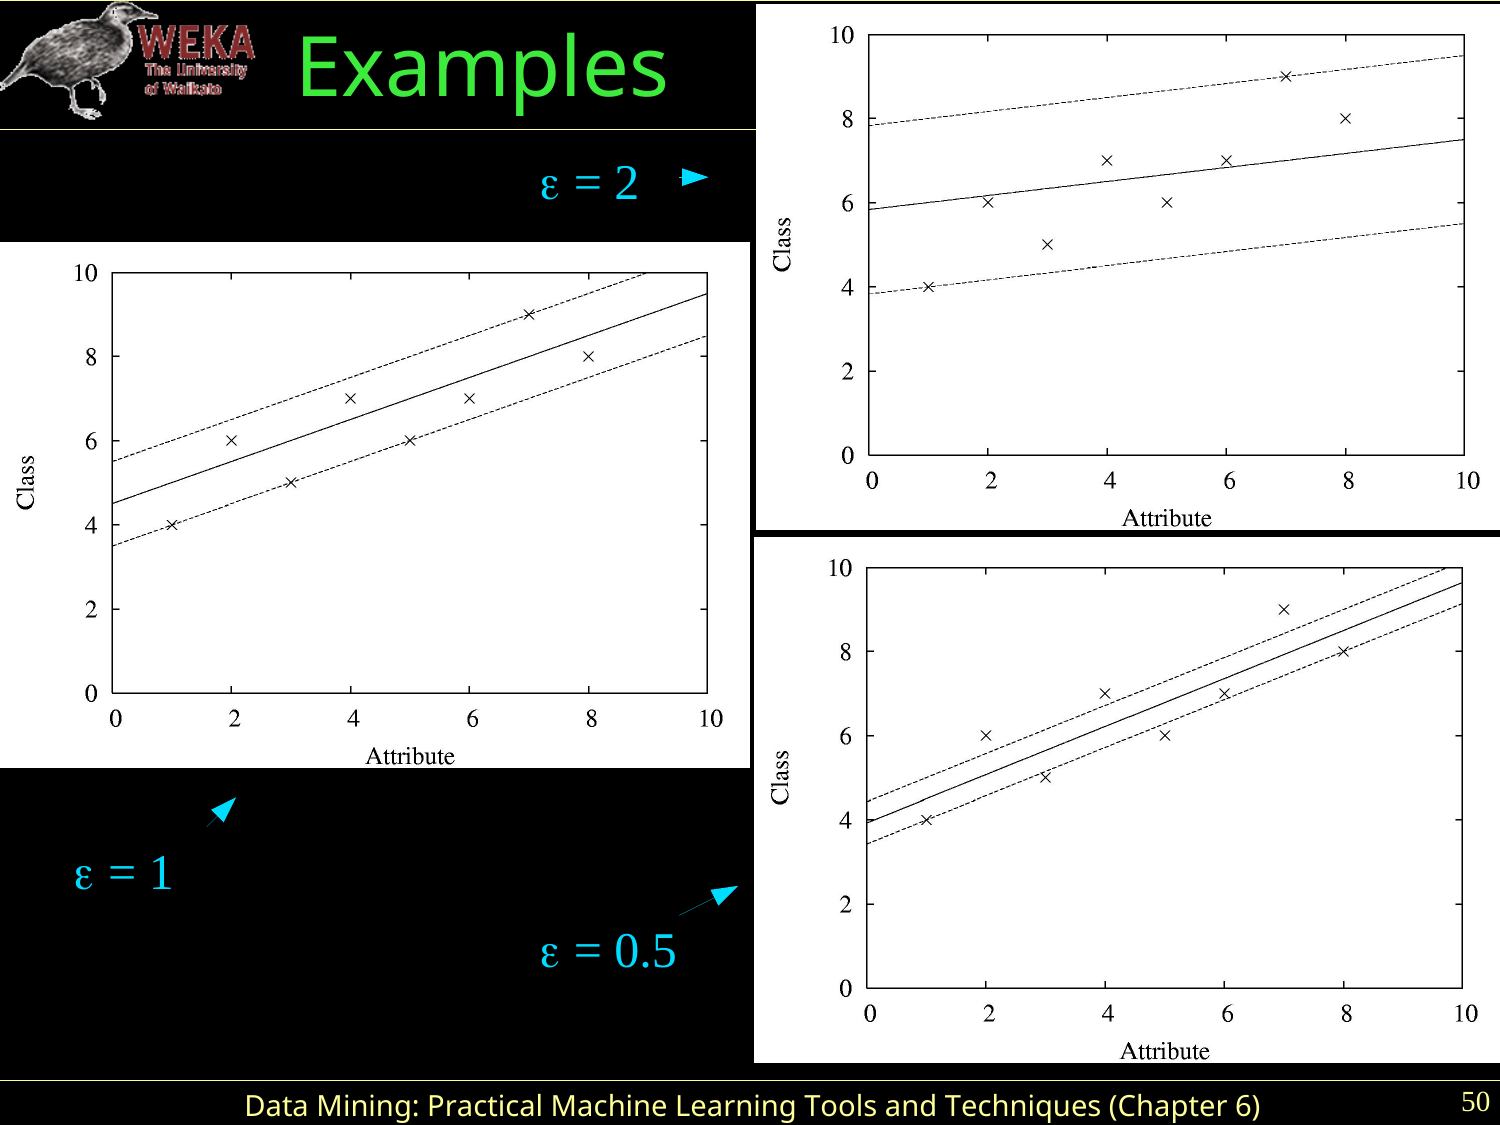

# Examples
e = 2
e = 1
e = 0.5
Data Mining: Practical Machine Learning Tools and Techniques (Chapter 6)
50